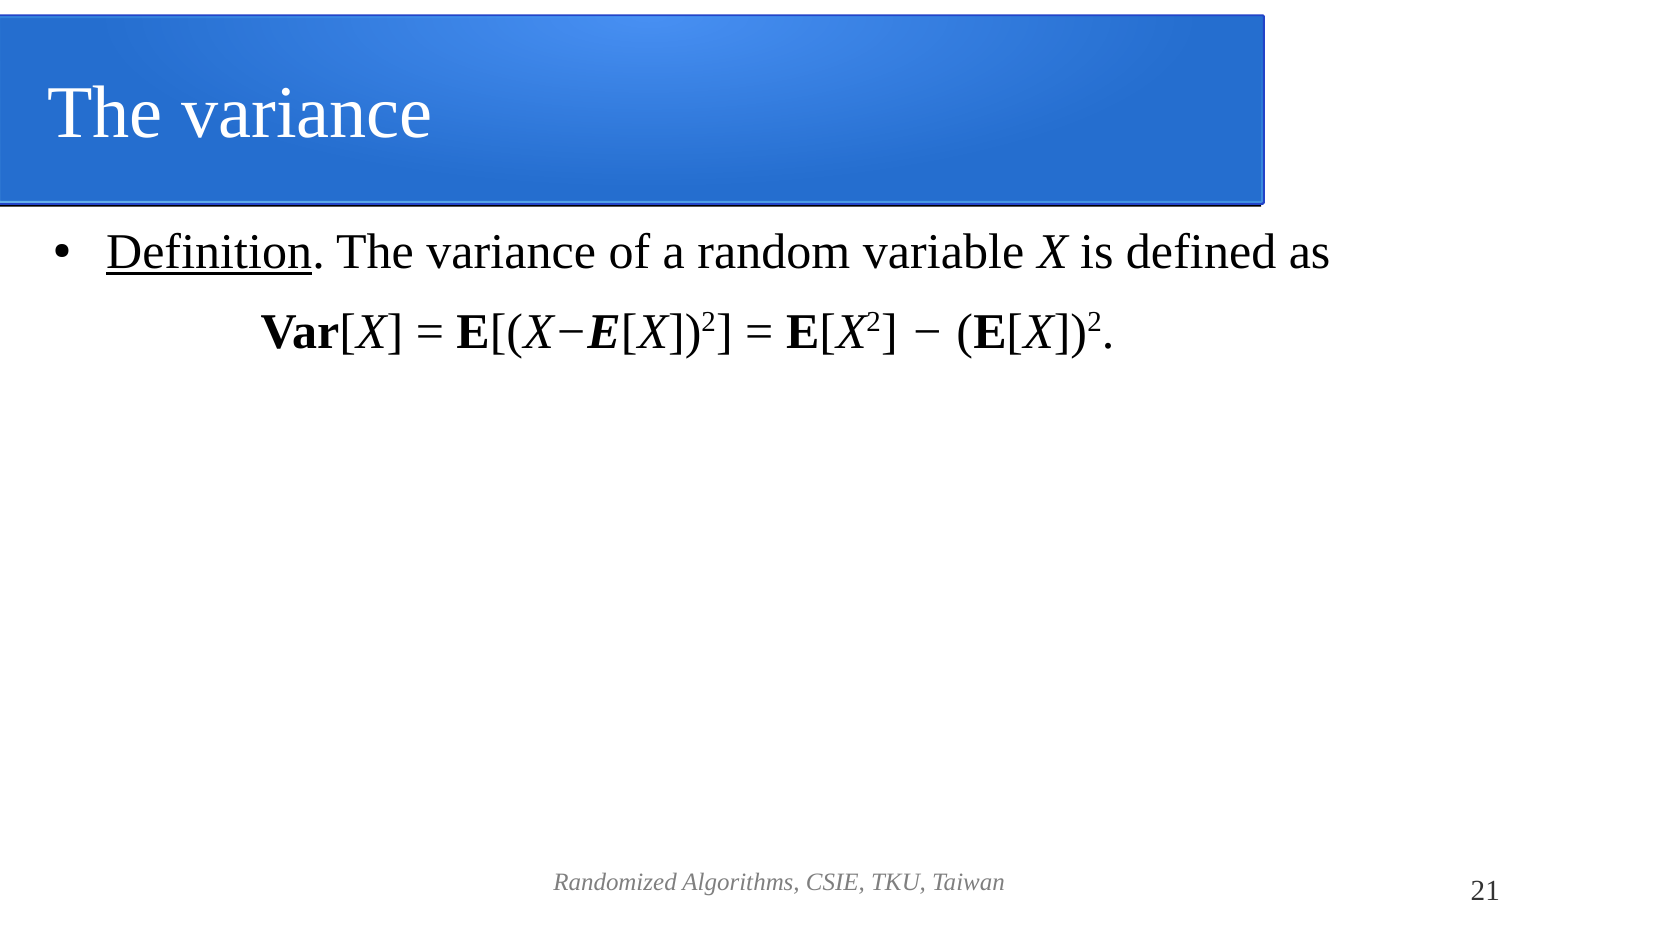

# The variance
Definition. The variance of a random variable X is defined as
 Var[X] = E[(X−E[X])2] = E[X2] − (E[X])2.
Randomized Algorithms, CSIE, TKU, Taiwan
21